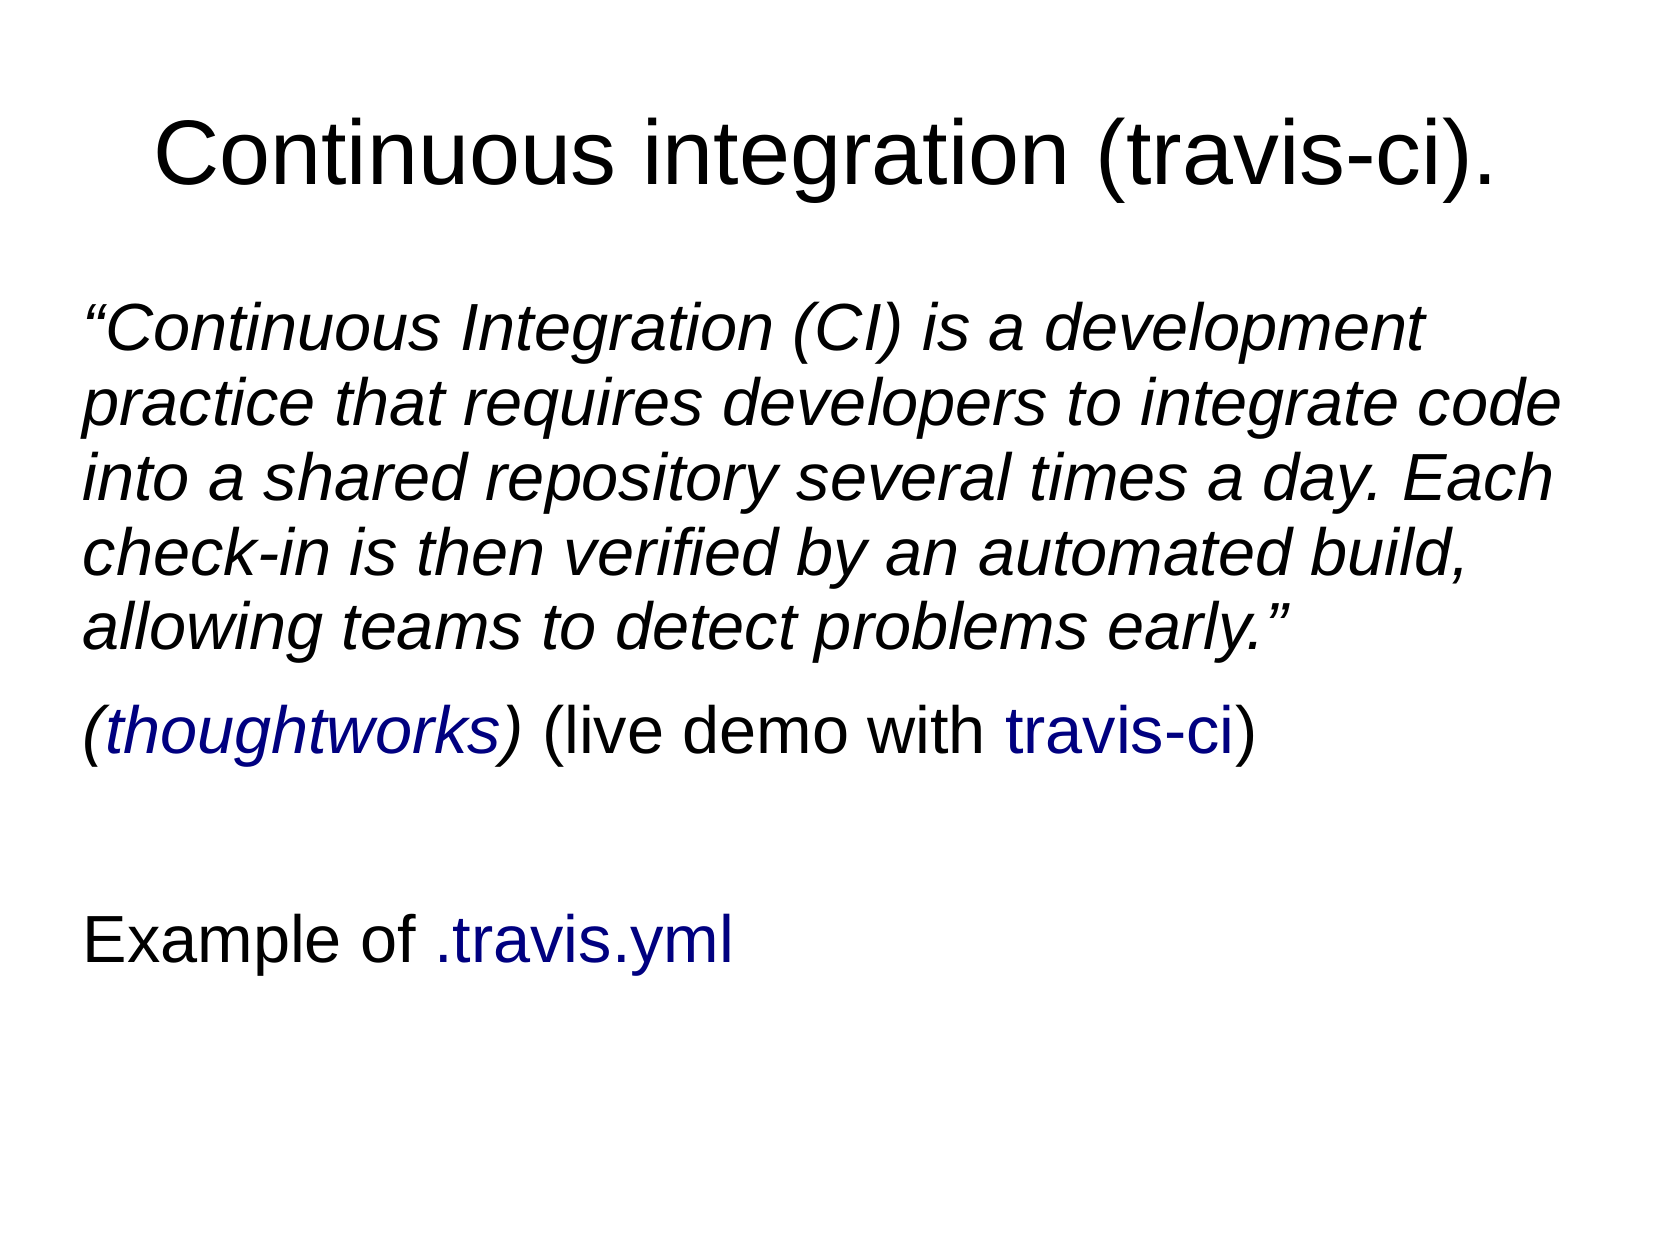

# Continuous integration (travis-ci).
“Continuous Integration (CI) is a development practice that requires developers to integrate code into a shared repository several times a day. Each check-in is then verified by an automated build, allowing teams to detect problems early.”
(thoughtworks) (live demo with travis-ci)
Example of .travis.yml